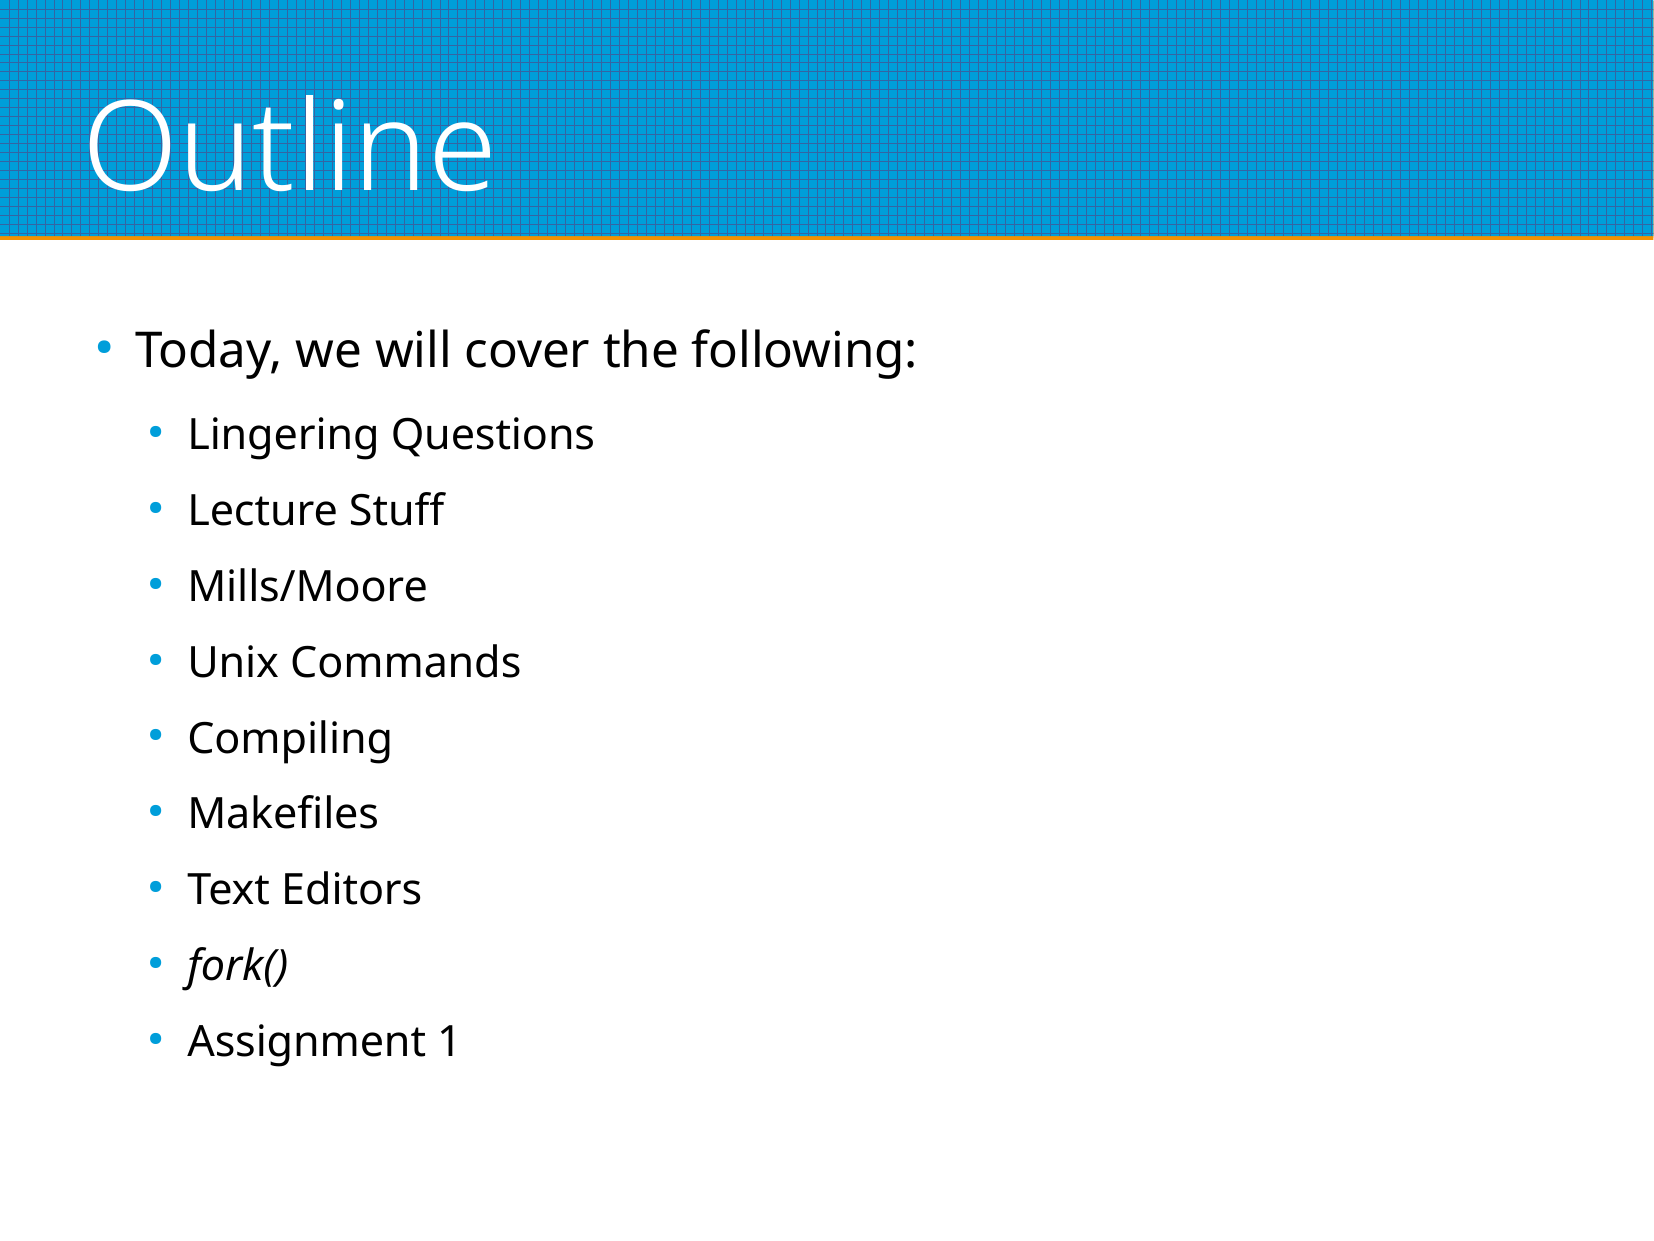

# Outline
Today, we will cover the following:
Lingering Questions
Lecture Stuff
Mills/Moore
Unix Commands
Compiling
Makefiles
Text Editors
fork()
Assignment 1